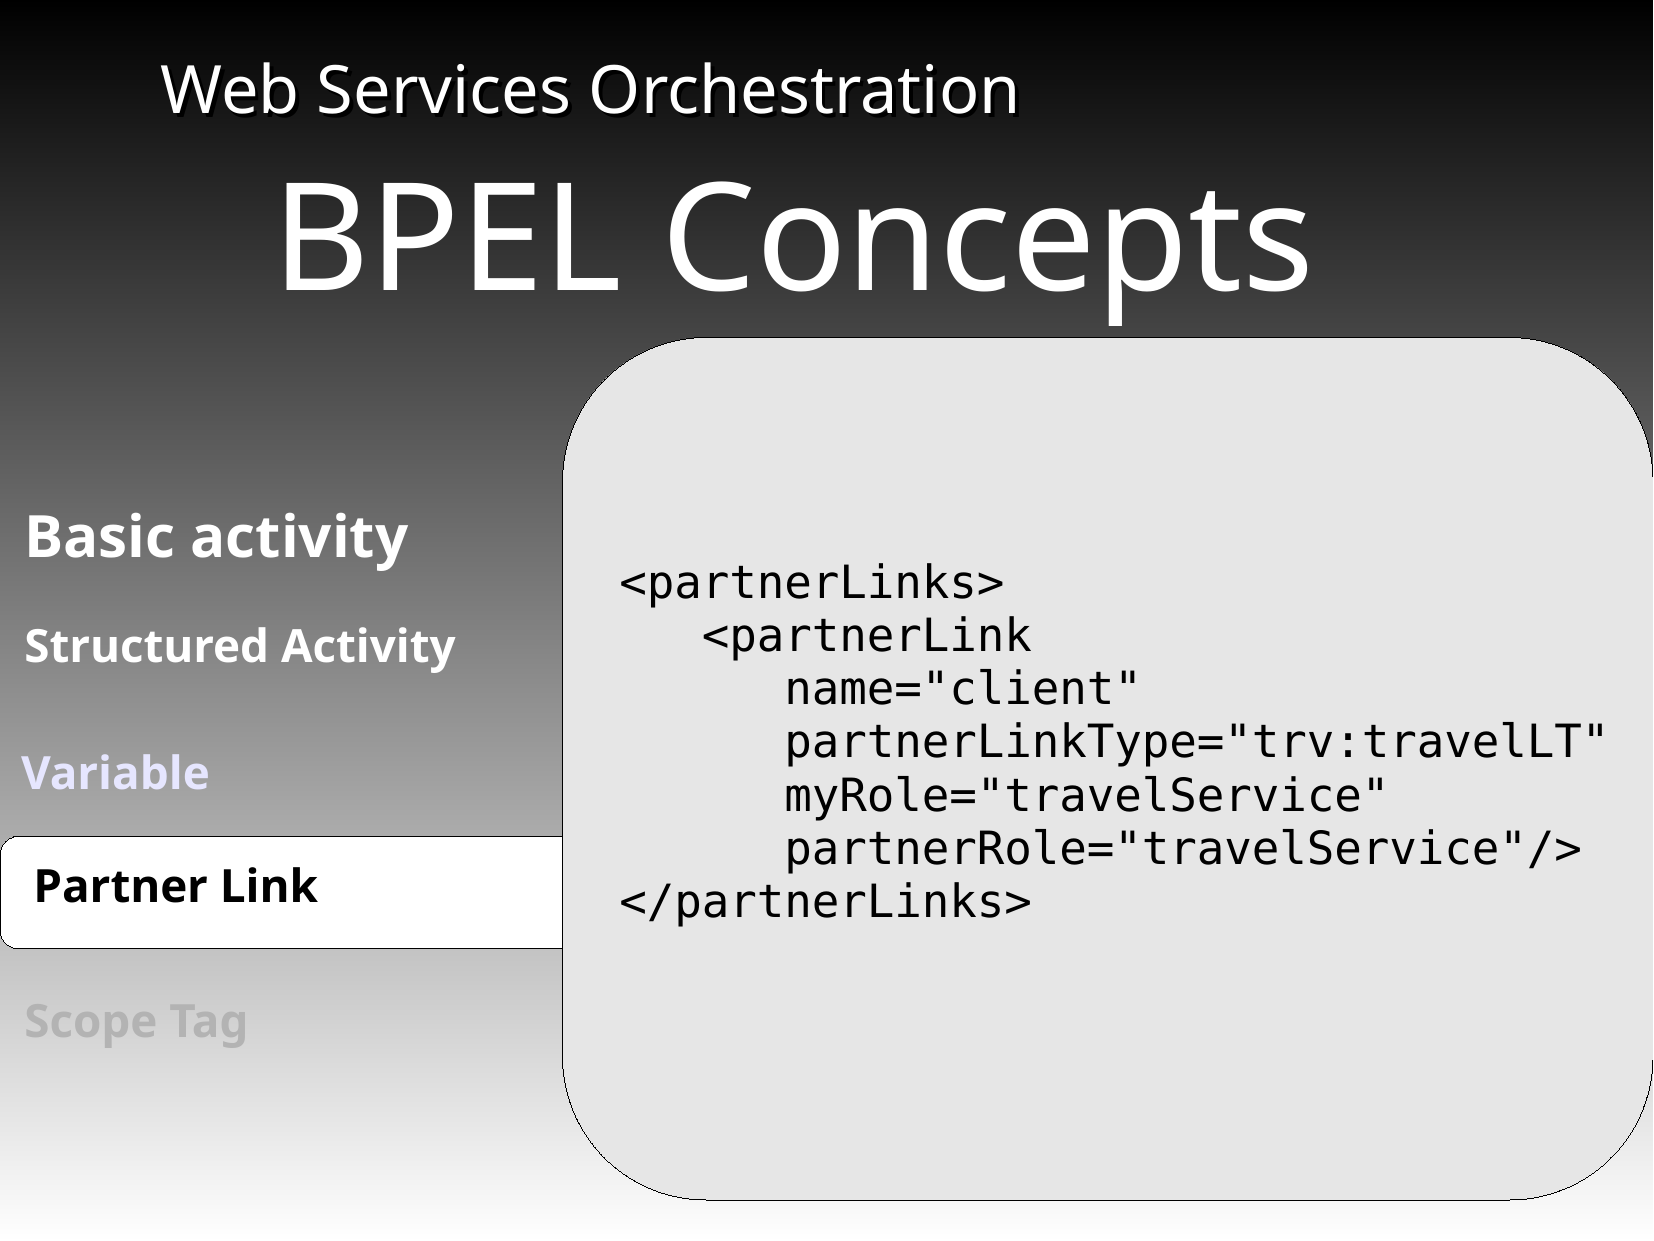

Web Services Orchestration
BPEL Concepts
<partnerLinks>
 <partnerLink
 name="client"
 partnerLinkType="trv:travelLT"
 myRole="travelService"
 partnerRole="travelService"/>
</partnerLinks>
Basic activity
Structured Activity
Variable
Partner Link
Scope Tag
28